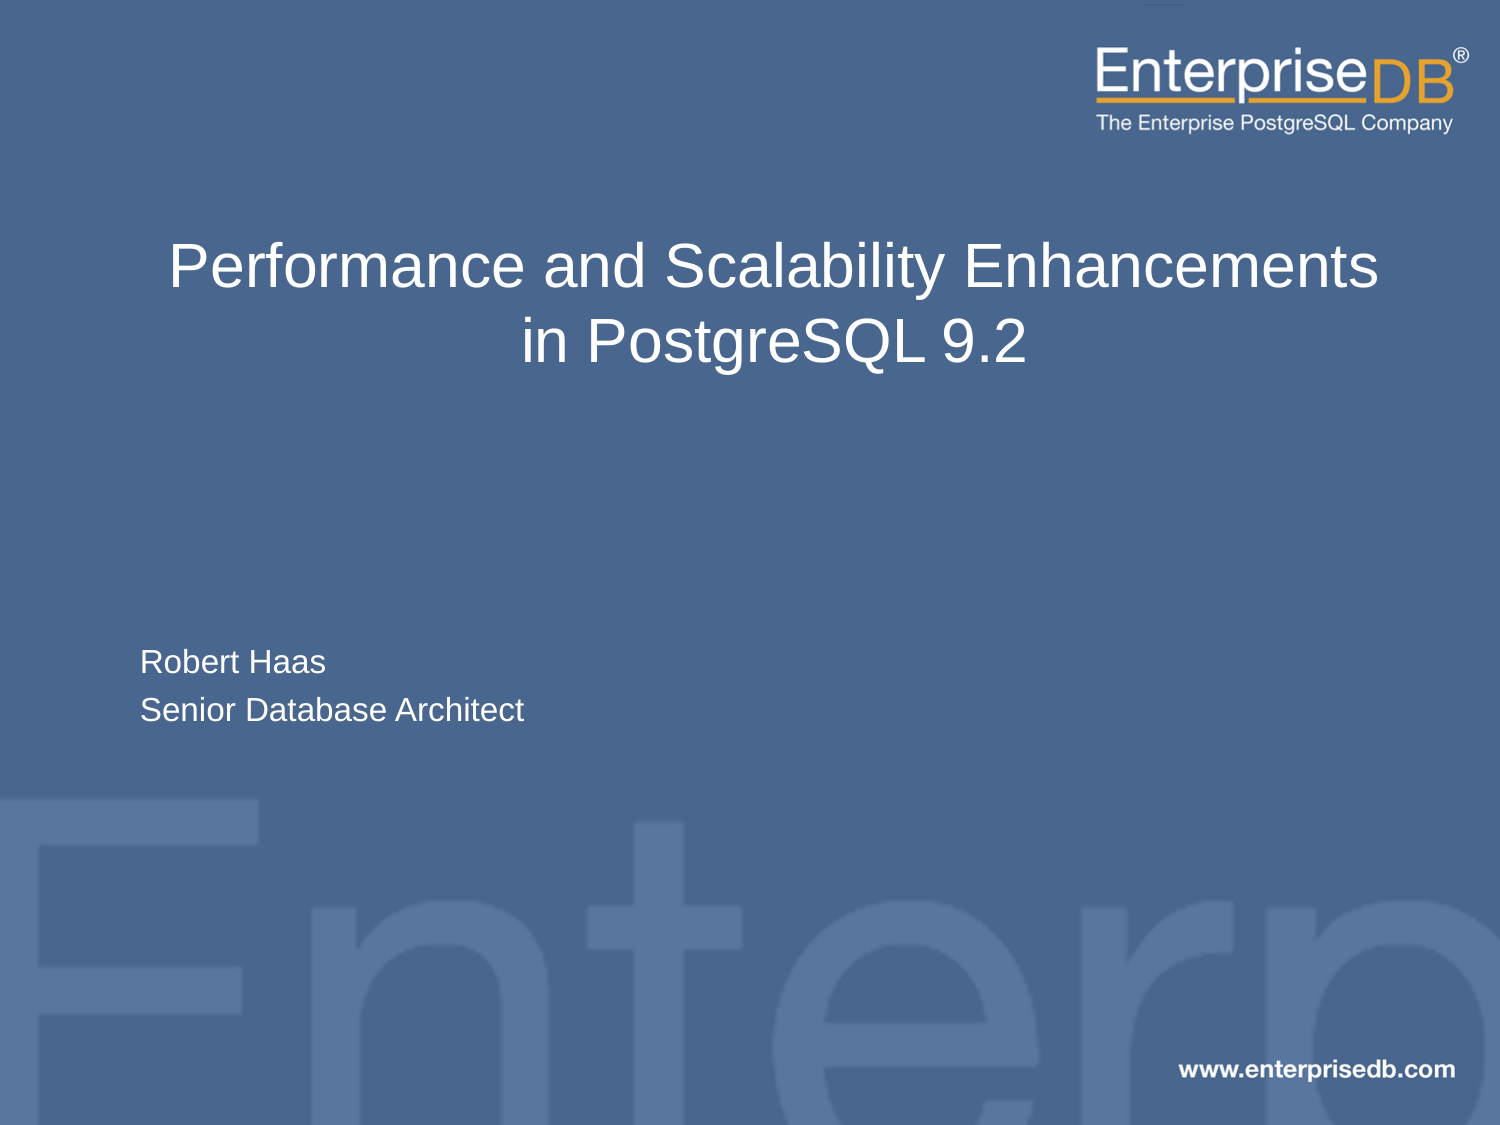

# Performance and Scalability Enhancements in PostgreSQL 9.2
Robert Haas
Senior Database Architect